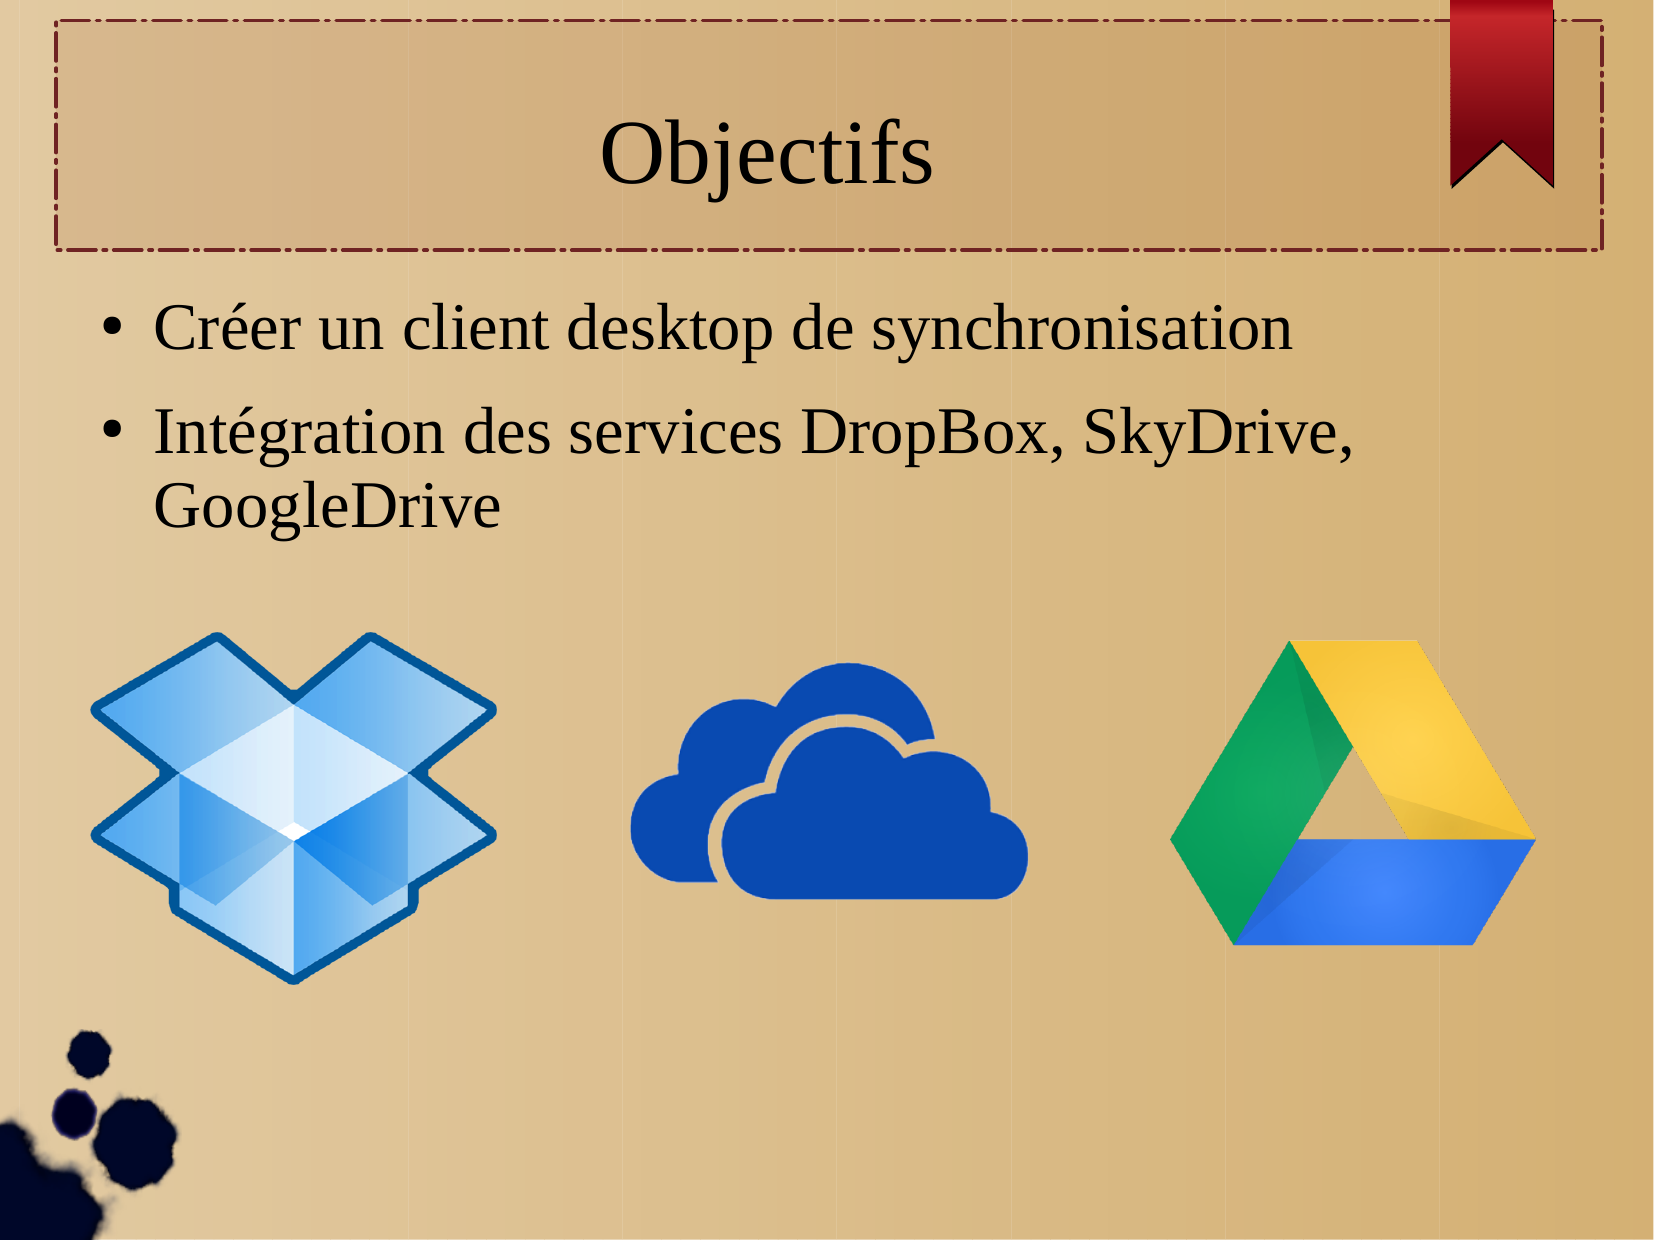

# Objectifs
Créer un client desktop de synchronisation
Intégration des services DropBox, SkyDrive, GoogleDrive